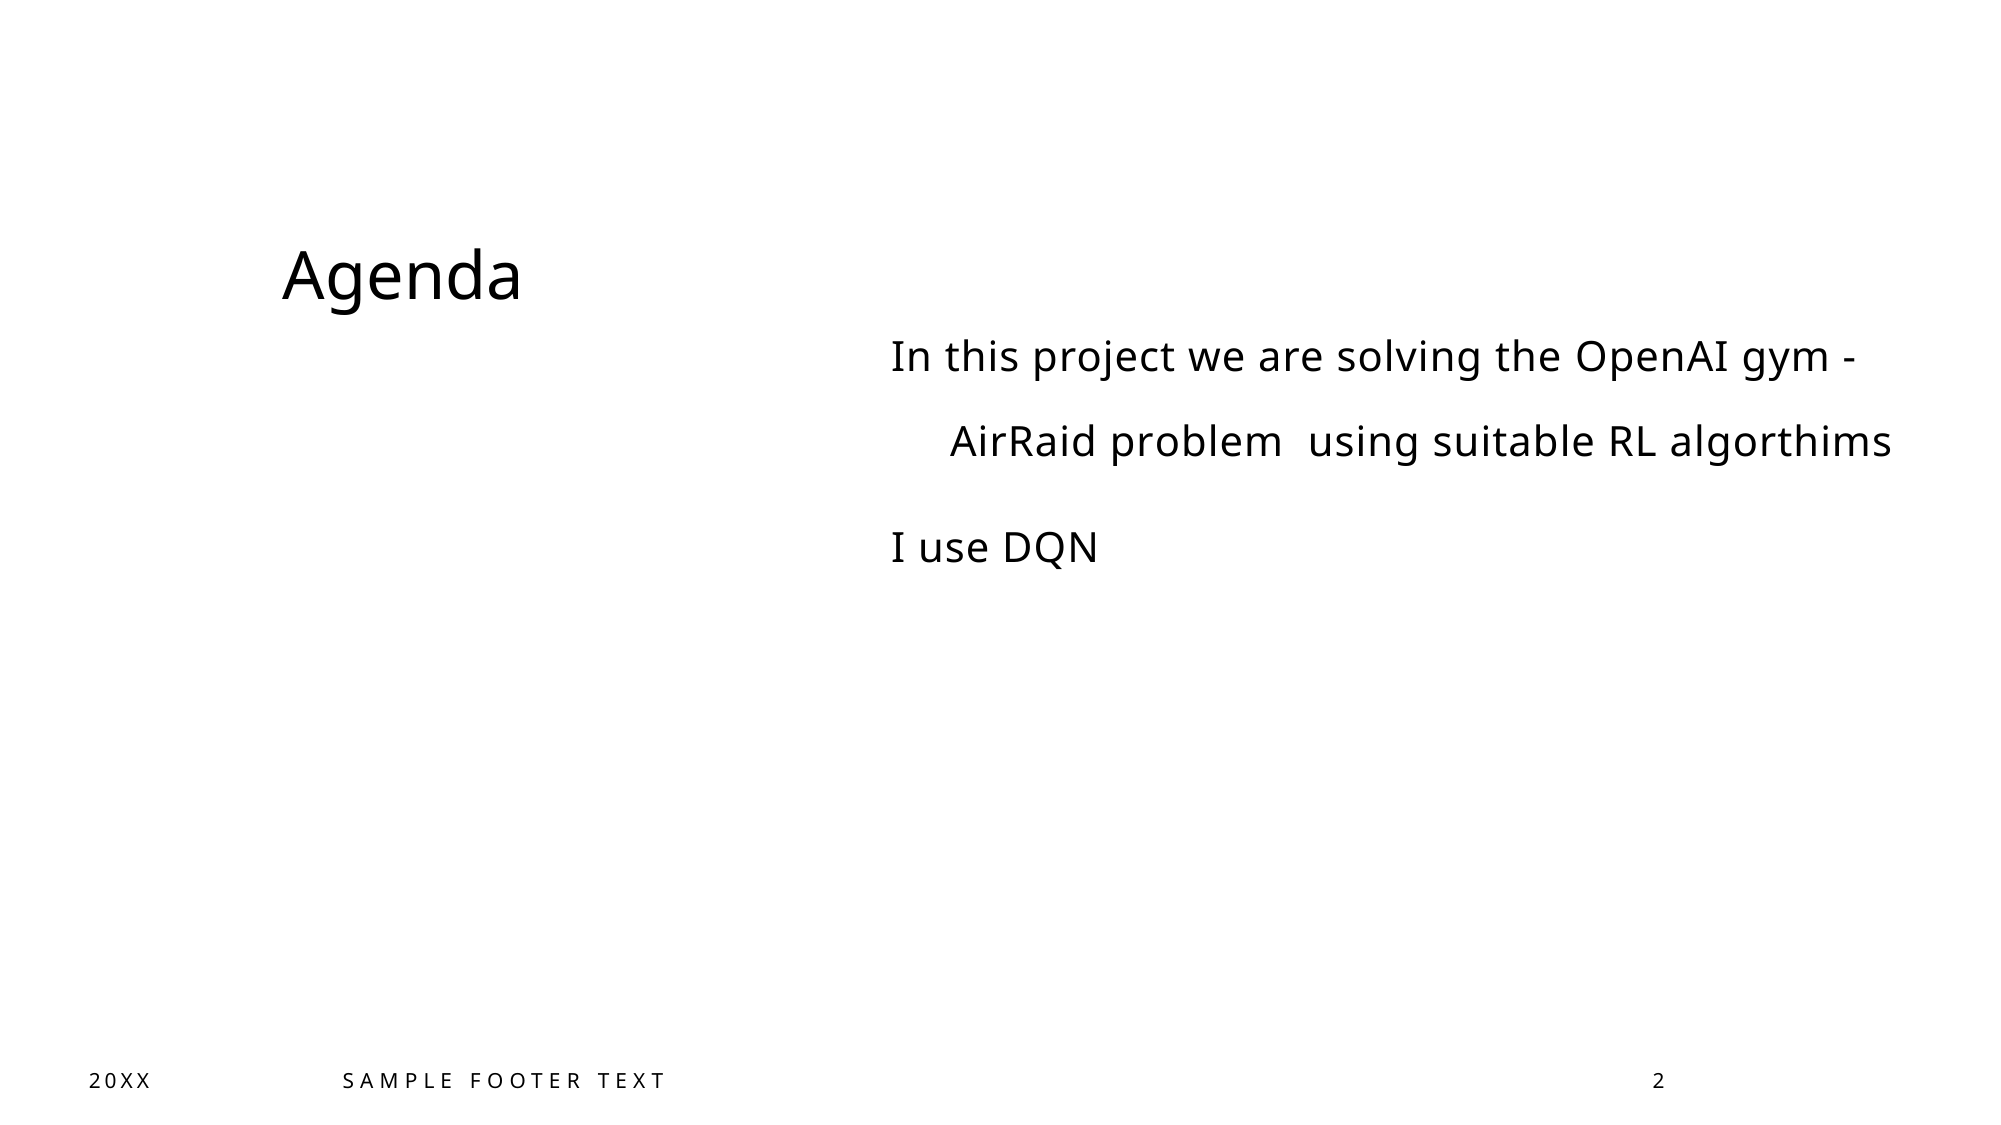

In this project we are solving the OpenAI gym - AirRaid problem using suitable RL algorthims
I use DQN
# Agenda
20XX
Sample Footer Text
2